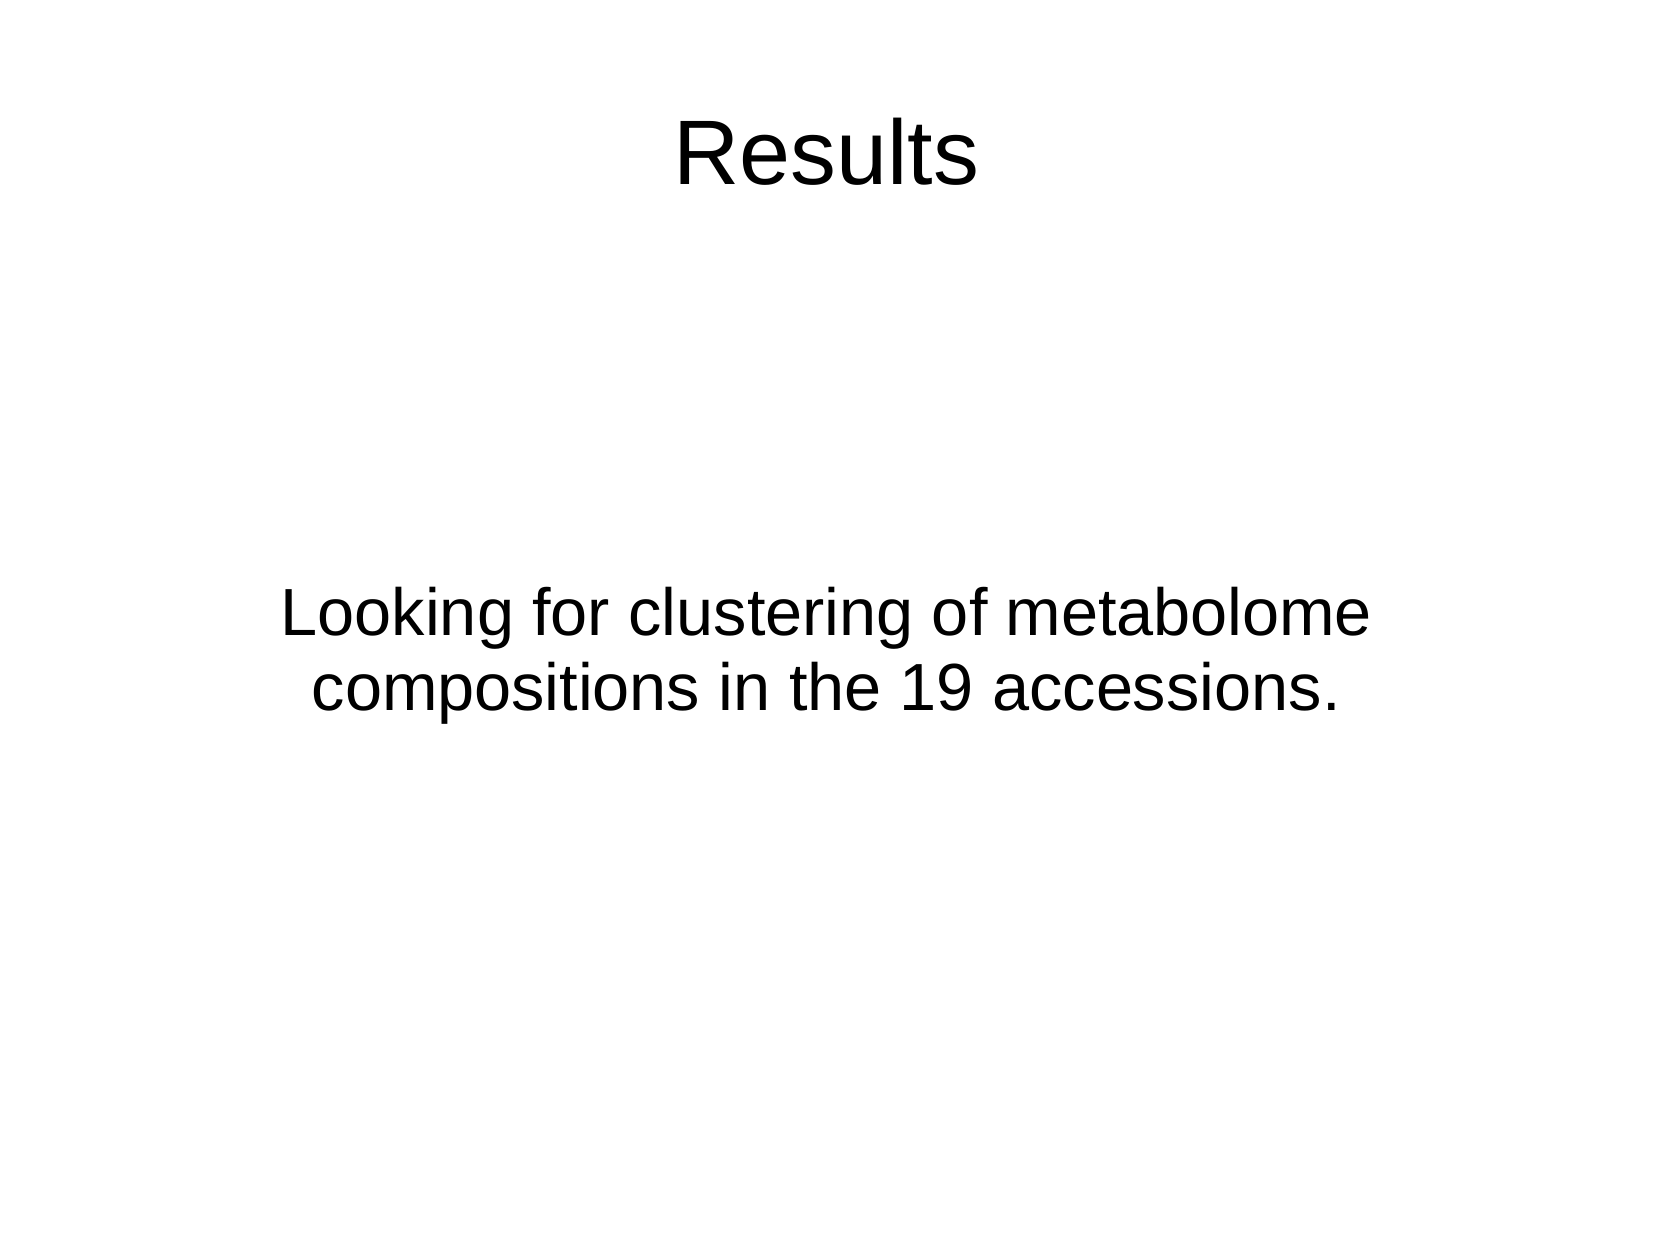

# Results
Looking for clustering of metabolome compositions in the 19 accessions.